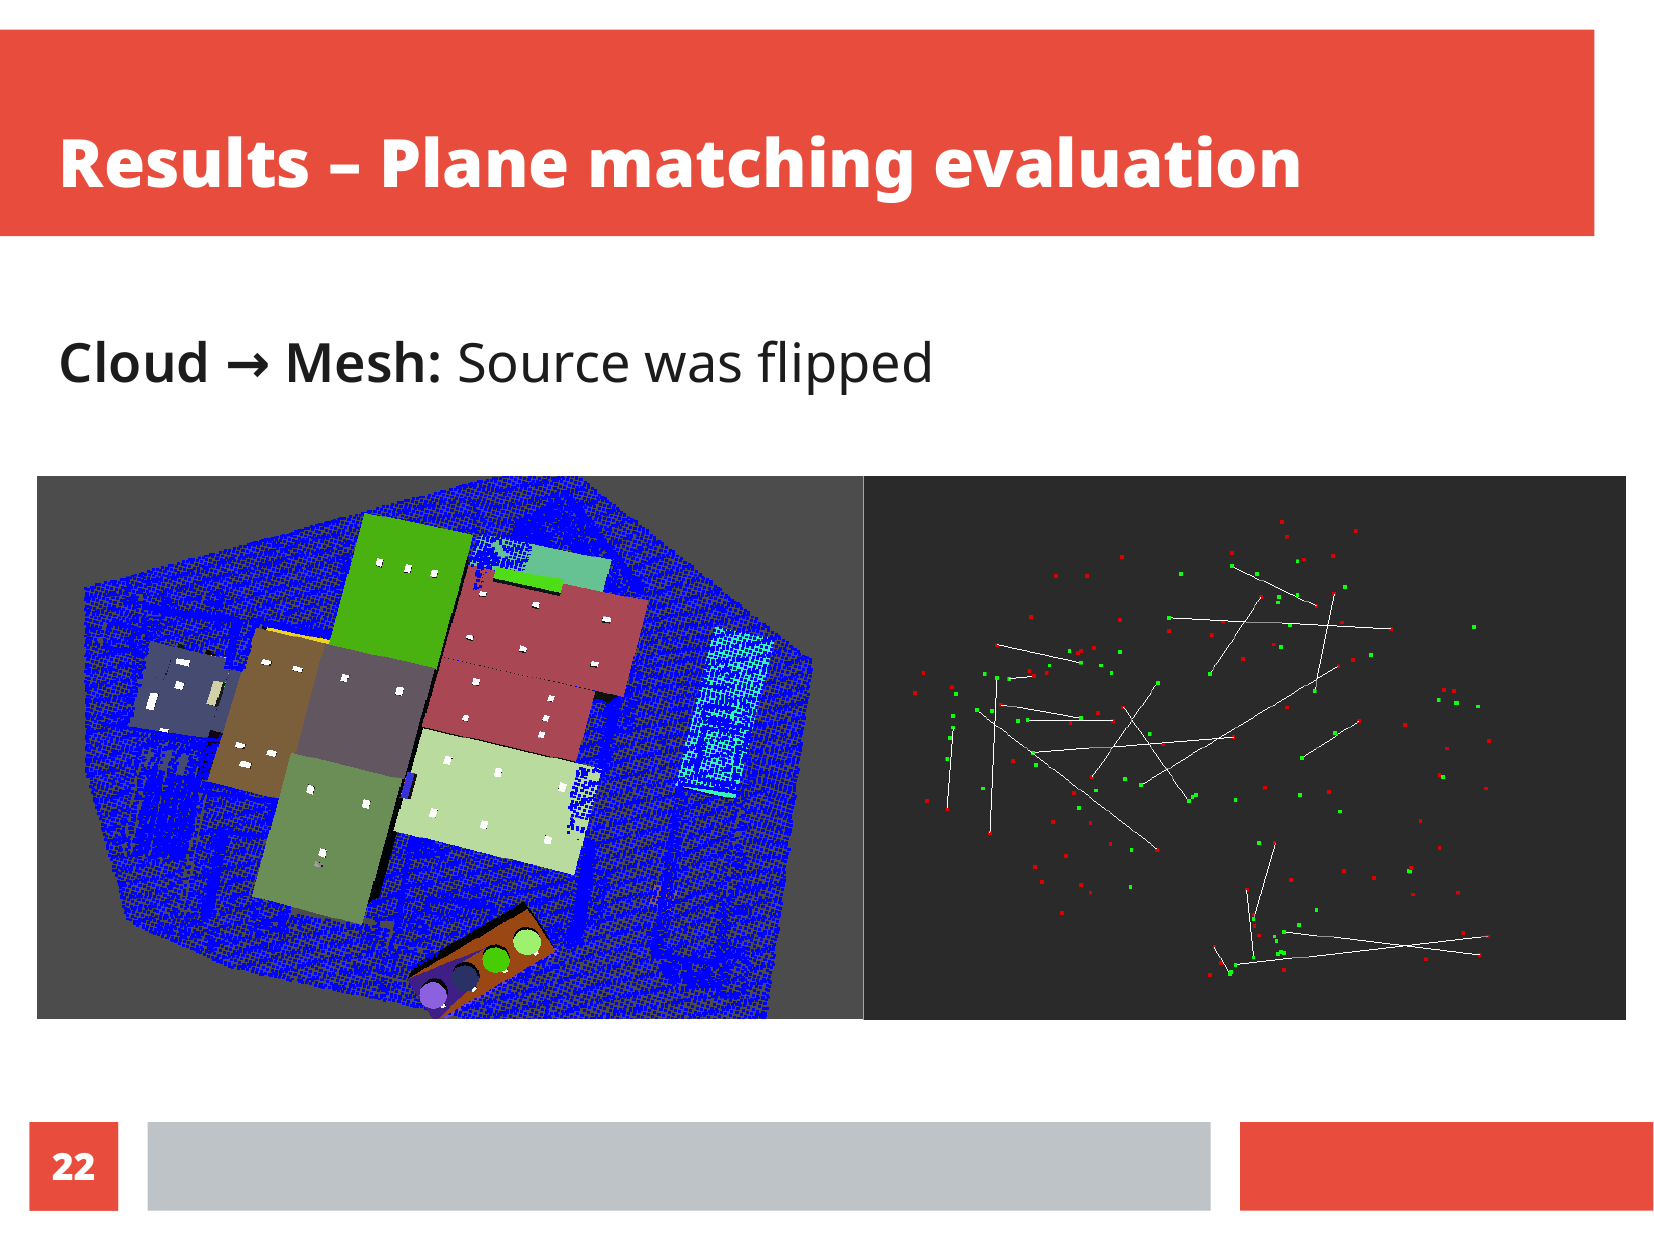

# Results – Plane matching evaluation
Cloud → Mesh: Source was flipped
22